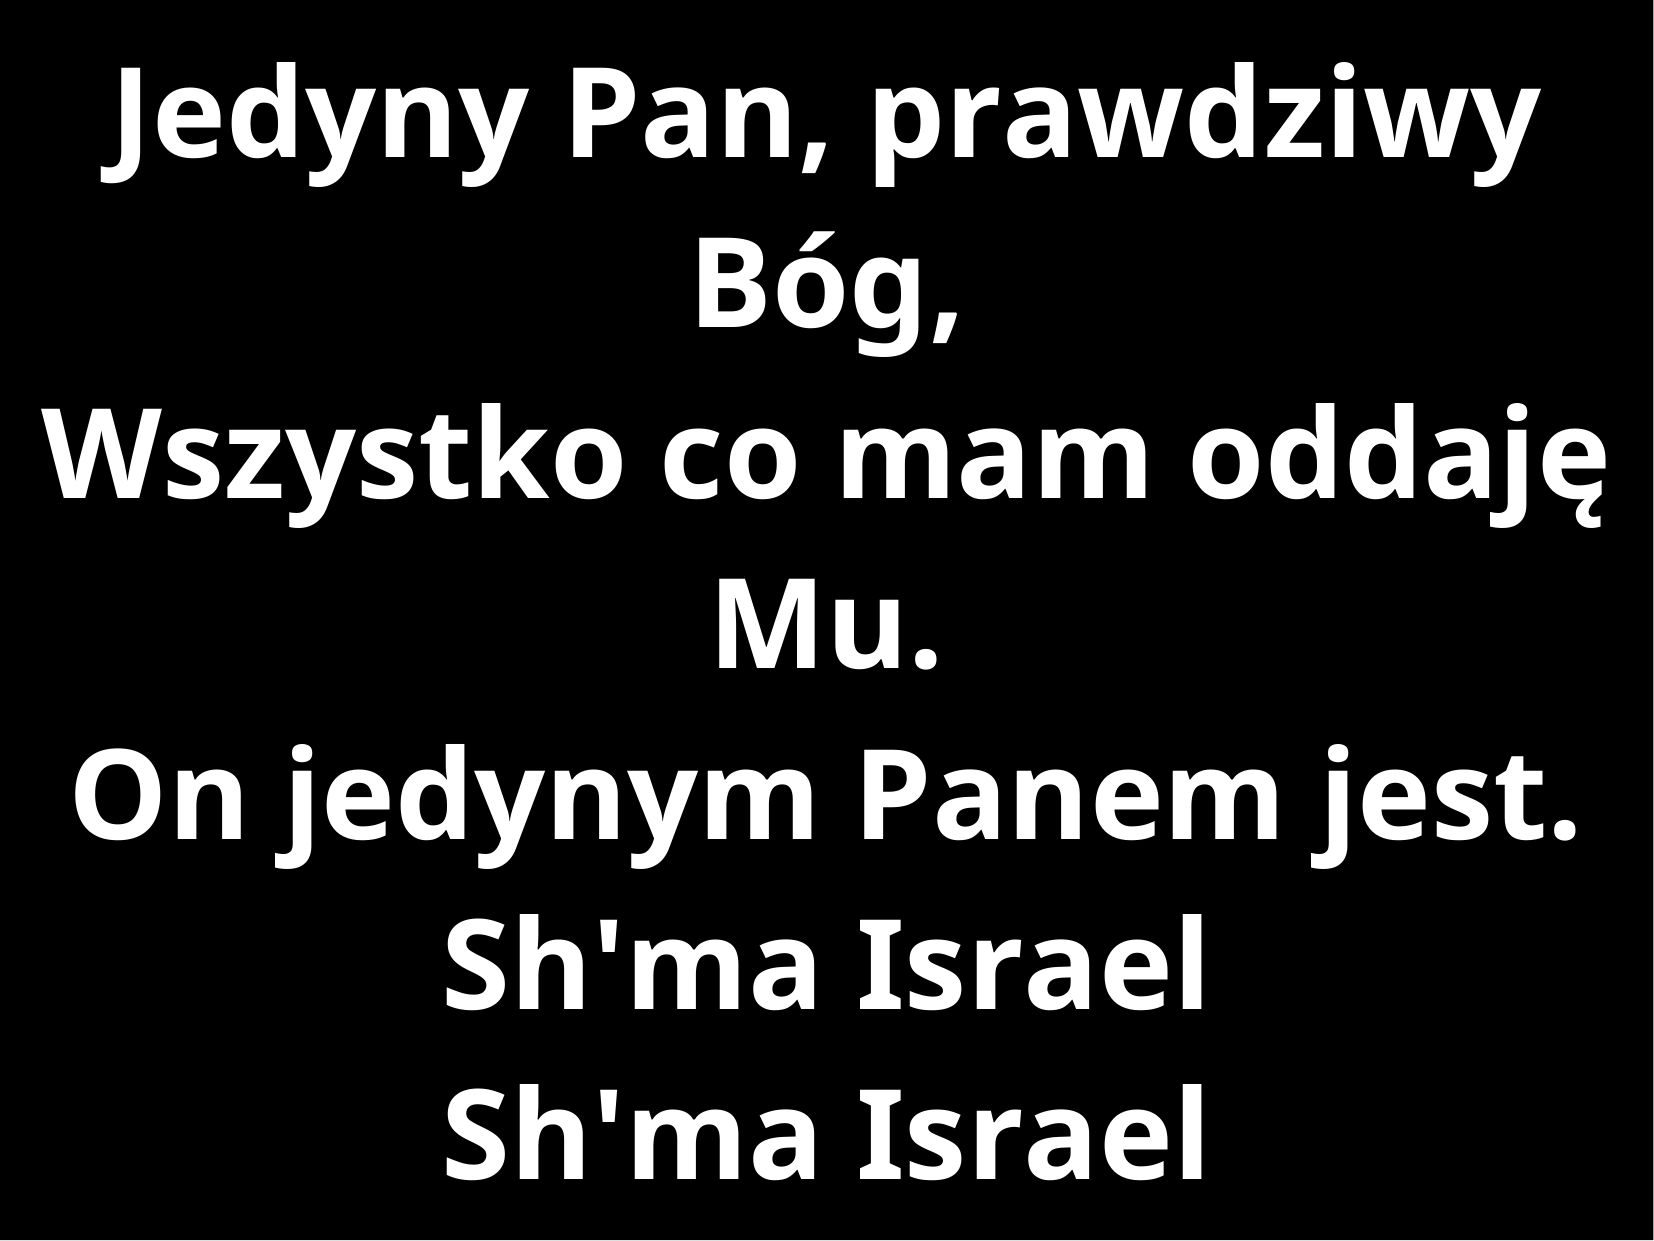

# Jedyny Pan, prawdziwy Bóg, Wszystko co mam oddaję Mu. On jedynym Panem jest. Sh'ma Israel Sh'ma Israel